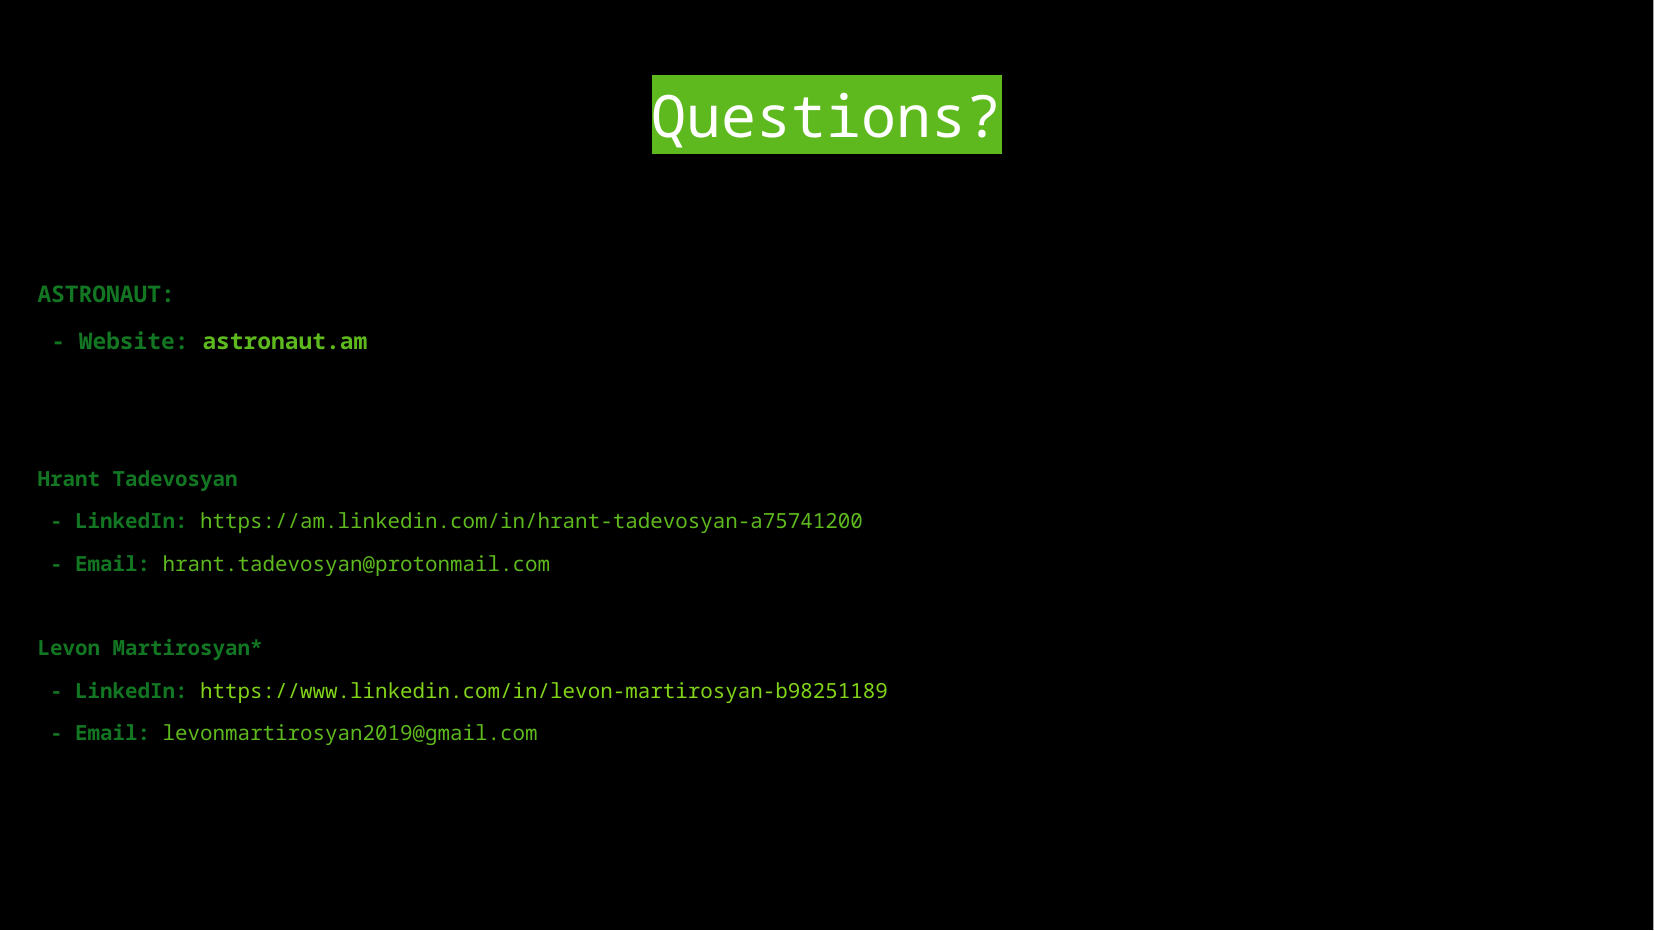

# Questions?
ASTRONAUT:
 - Website: astronaut.am
Hrant Tadevosyan
 - LinkedIn: https://am.linkedin.com/in/hrant-tadevosyan-a75741200
 - Email: hrant.tadevosyan@protonmail.com
Levon Martirosyan*
 - LinkedIn: https://www.linkedin.com/in/levon-martirosyan-b98251189
 - Email: levonmartirosyan2019@gmail.com
Github: https://github.com/0x0000z3r0/dji-re